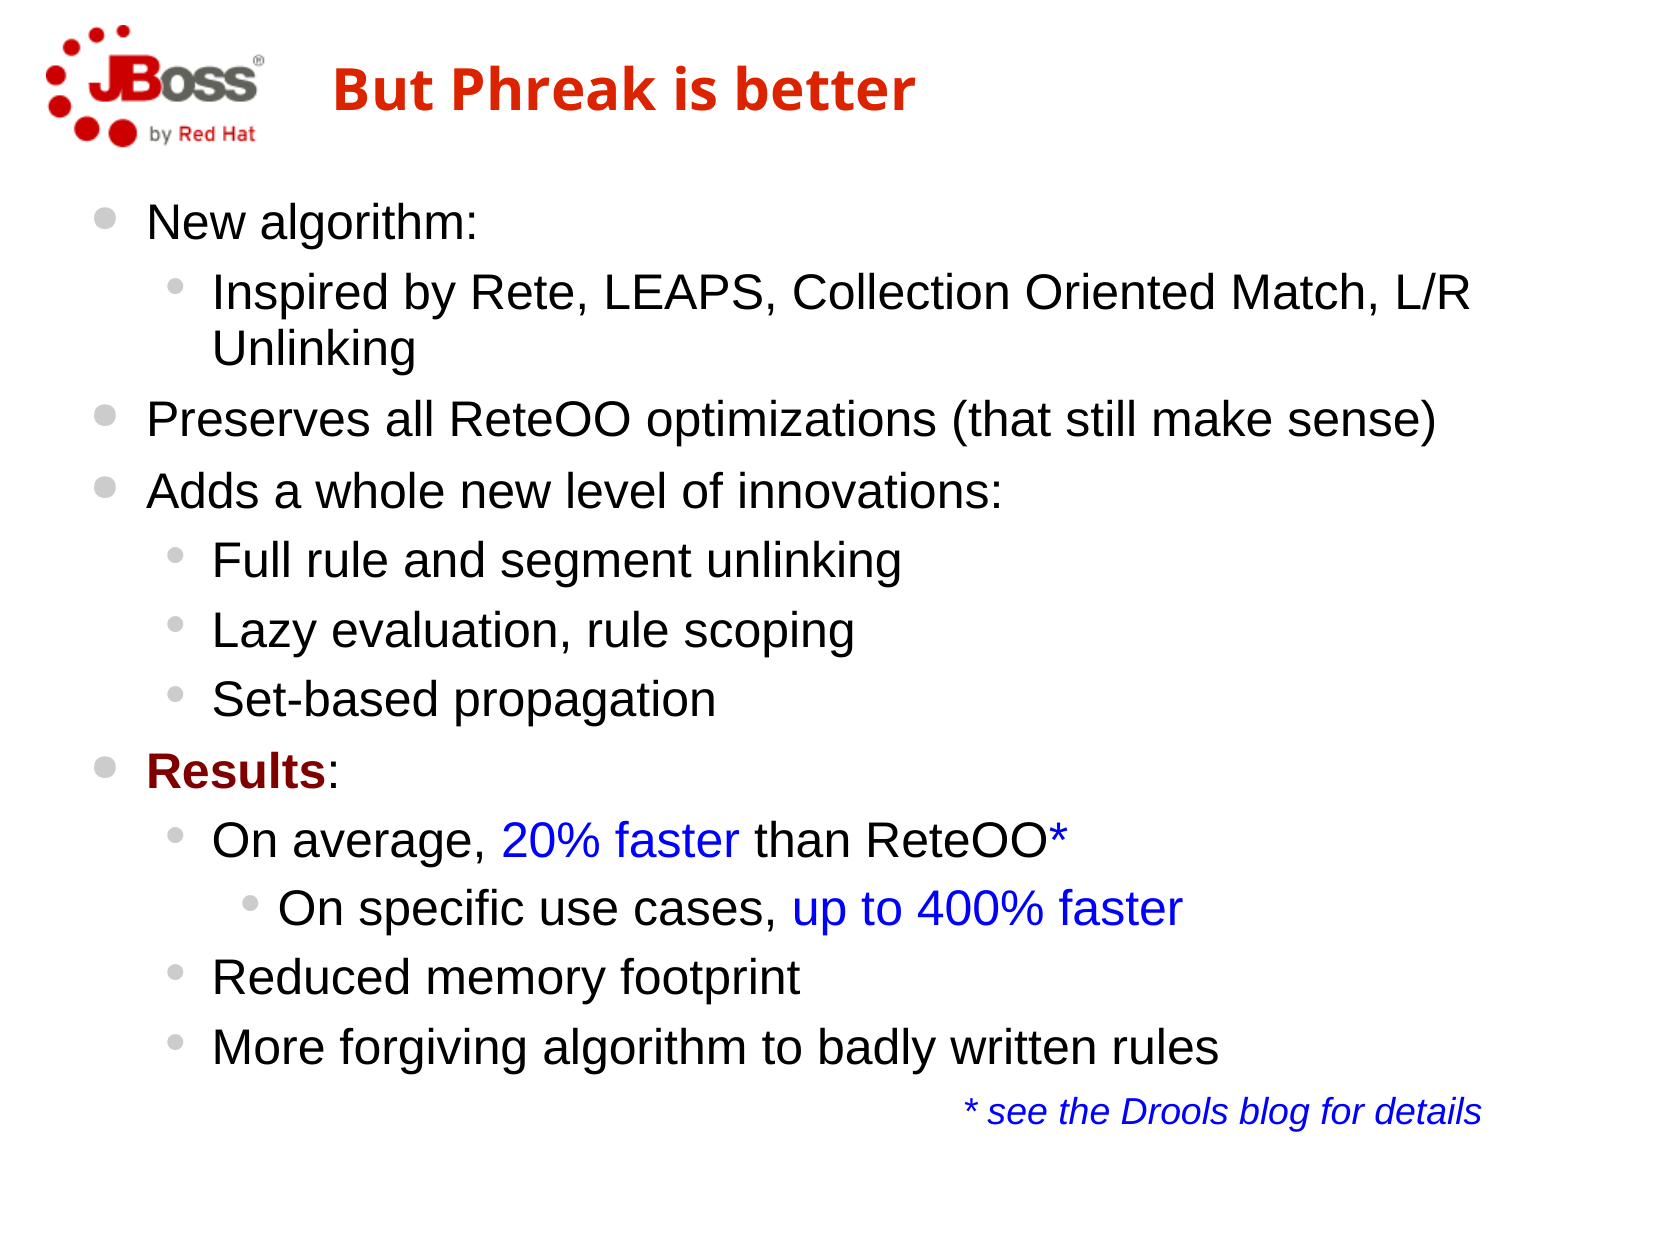

# But Phreak is better
New algorithm:
Inspired by Rete, LEAPS, Collection Oriented Match, L/R Unlinking
Preserves all ReteOO optimizations (that still make sense)
Adds a whole new level of innovations:
Full rule and segment unlinking
Lazy evaluation, rule scoping
Set-based propagation
Results:
On average, 20% faster than ReteOO*
On specific use cases, up to 400% faster
Reduced memory footprint
More forgiving algorithm to badly written rules
* see the Drools blog for details